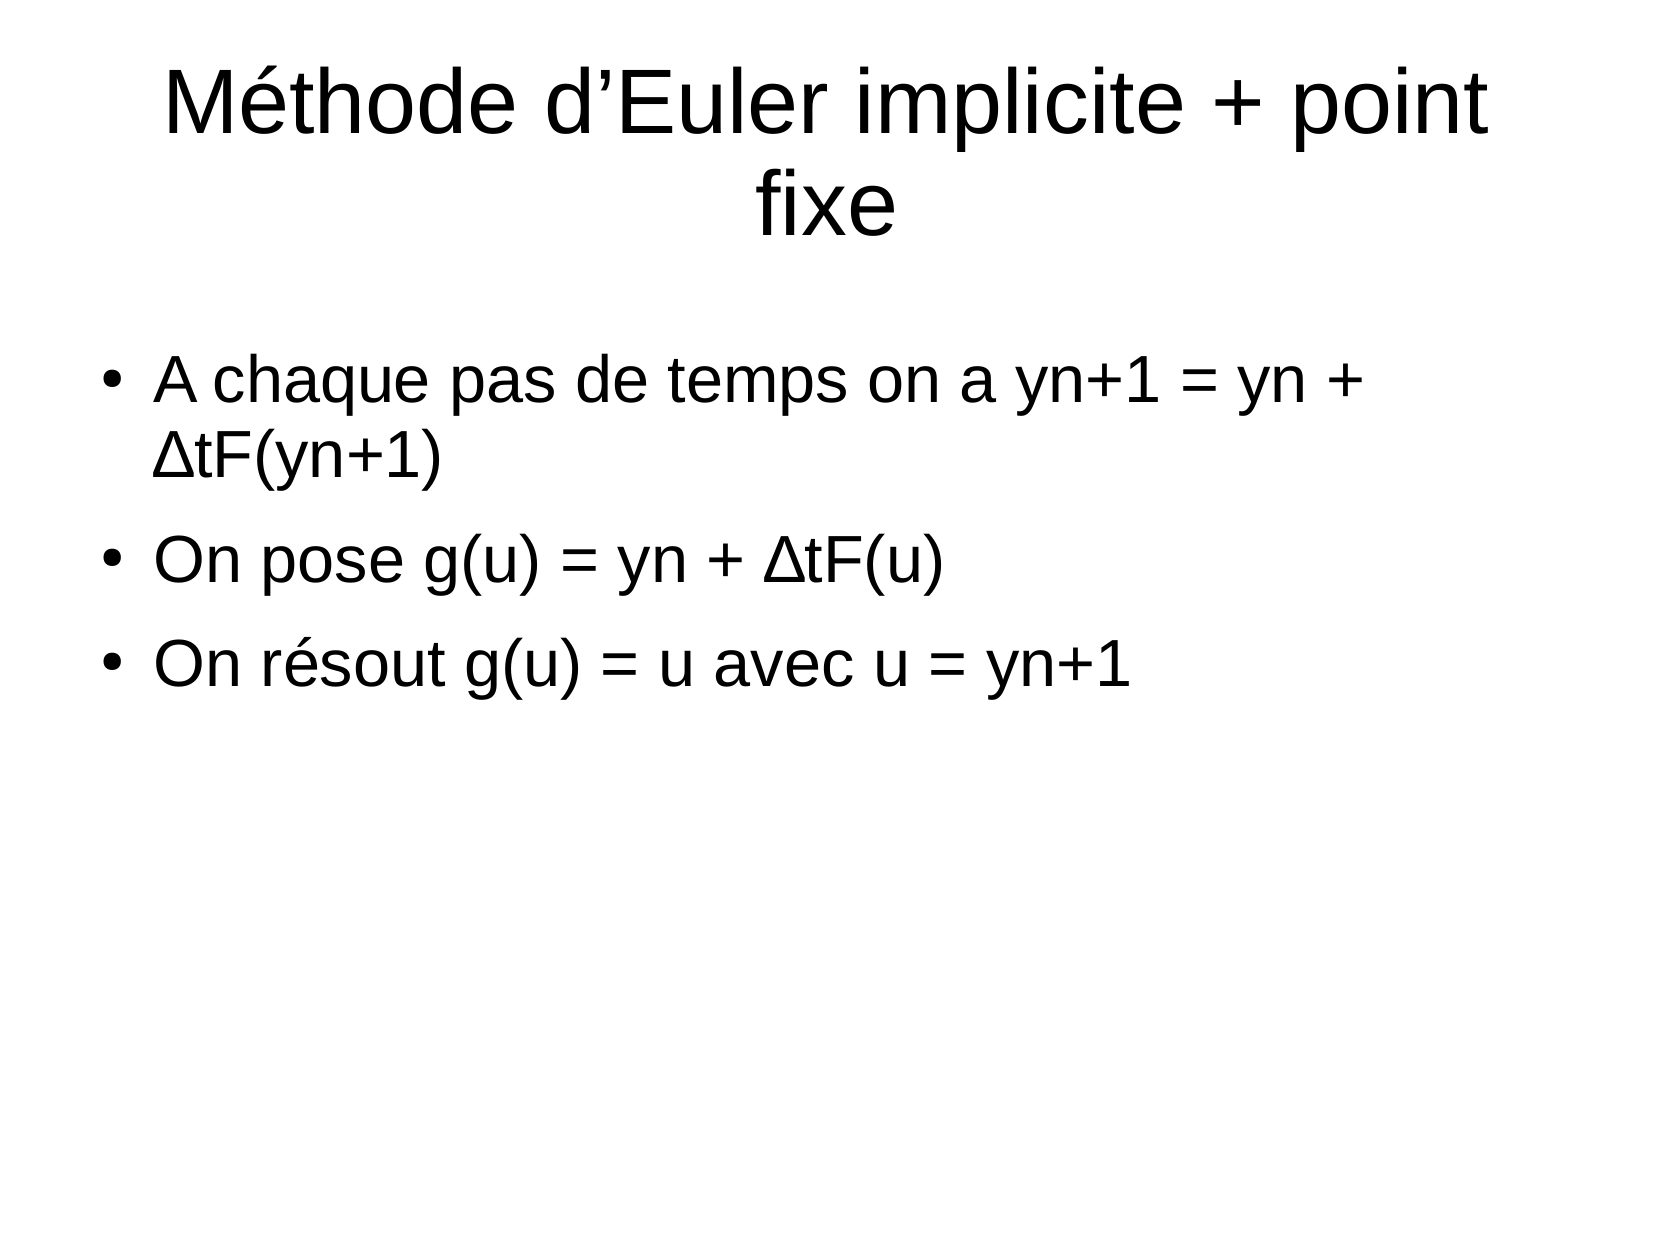

# Méthode d’Euler implicite + point fixe
A chaque pas de temps on a yn+1 = yn + ∆tF(yn+1)
On pose g(u) = yn + ∆tF(u)
On résout g(u) = u avec u = yn+1